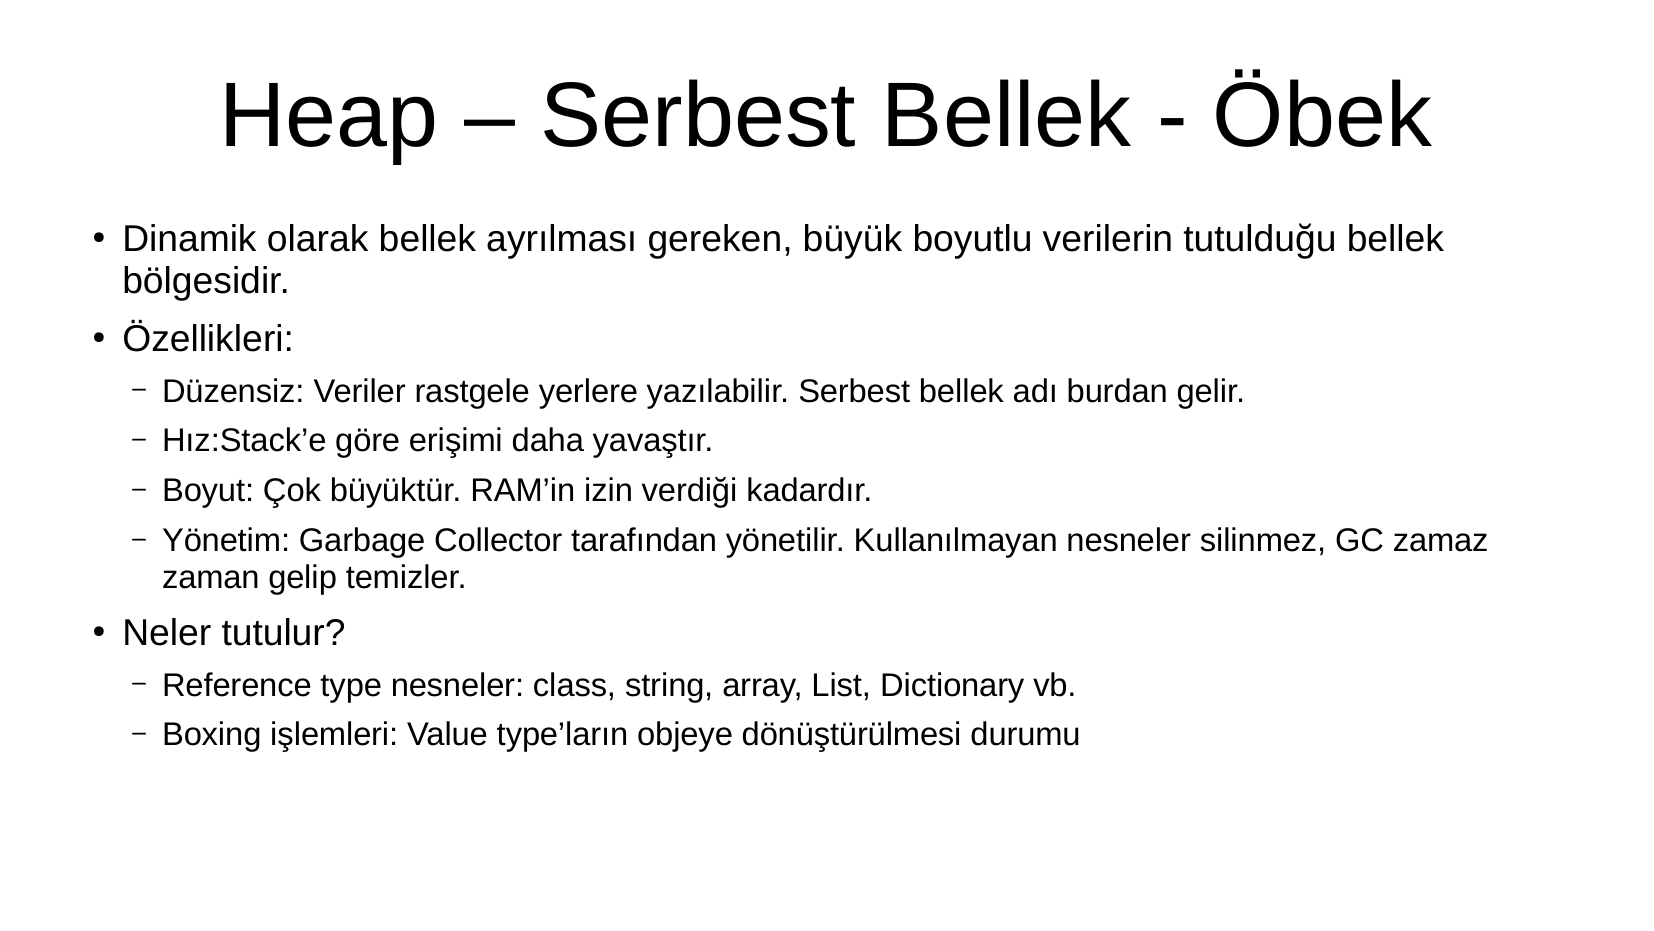

# Heap – Serbest Bellek - Öbek
Dinamik olarak bellek ayrılması gereken, büyük boyutlu verilerin tutulduğu bellek bölgesidir.
Özellikleri:
Düzensiz: Veriler rastgele yerlere yazılabilir. Serbest bellek adı burdan gelir.
Hız:Stack’e göre erişimi daha yavaştır.
Boyut: Çok büyüktür. RAM’in izin verdiği kadardır.
Yönetim: Garbage Collector tarafından yönetilir. Kullanılmayan nesneler silinmez, GC zamaz zaman gelip temizler.
Neler tutulur?
Reference type nesneler: class, string, array, List, Dictionary vb.
Boxing işlemleri: Value type’ların objeye dönüştürülmesi durumu